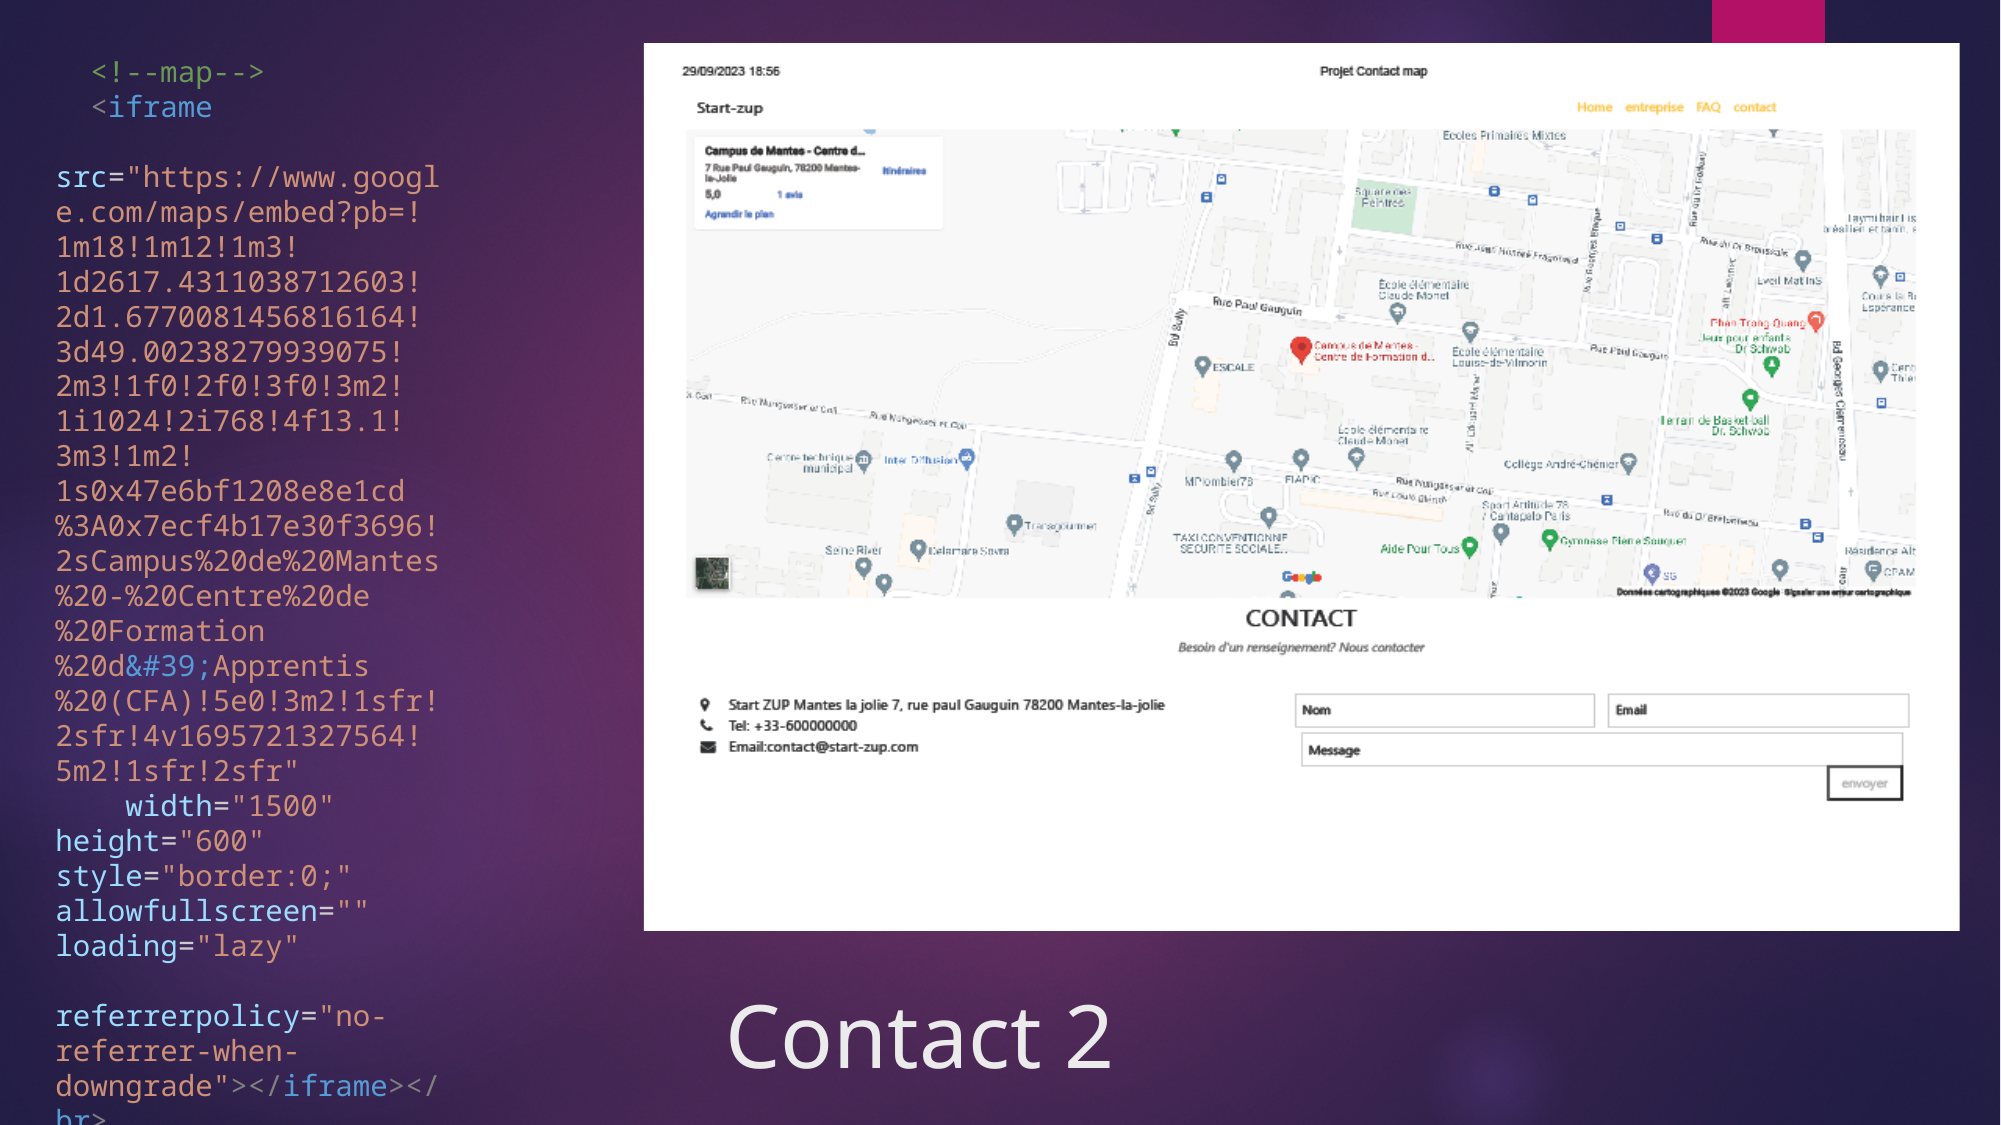

<!--map-->
  <iframe
    src="https://www.google.com/maps/embed?pb=!1m18!1m12!1m3!1d2617.4311038712603!2d1.6770081456816164!3d49.00238279939075!2m3!1f0!2f0!3f0!3m2!1i1024!2i768!4f13.1!3m3!1m2!1s0x47e6bf1208e8e1cd%3A0x7ecf4b17e30f3696!2sCampus%20de%20Mantes%20-%20Centre%20de%20Formation%20d&#39;Apprentis%20(CFA)!5e0!3m2!1sfr!2sfr!4v1695721327564!5m2!1sfr!2sfr"
    width="1500" height="600" style="border:0;" allowfullscreen="" loading="lazy"
    referrerpolicy="no-referrer-when-downgrade"></iframe></br>
# Contact 2